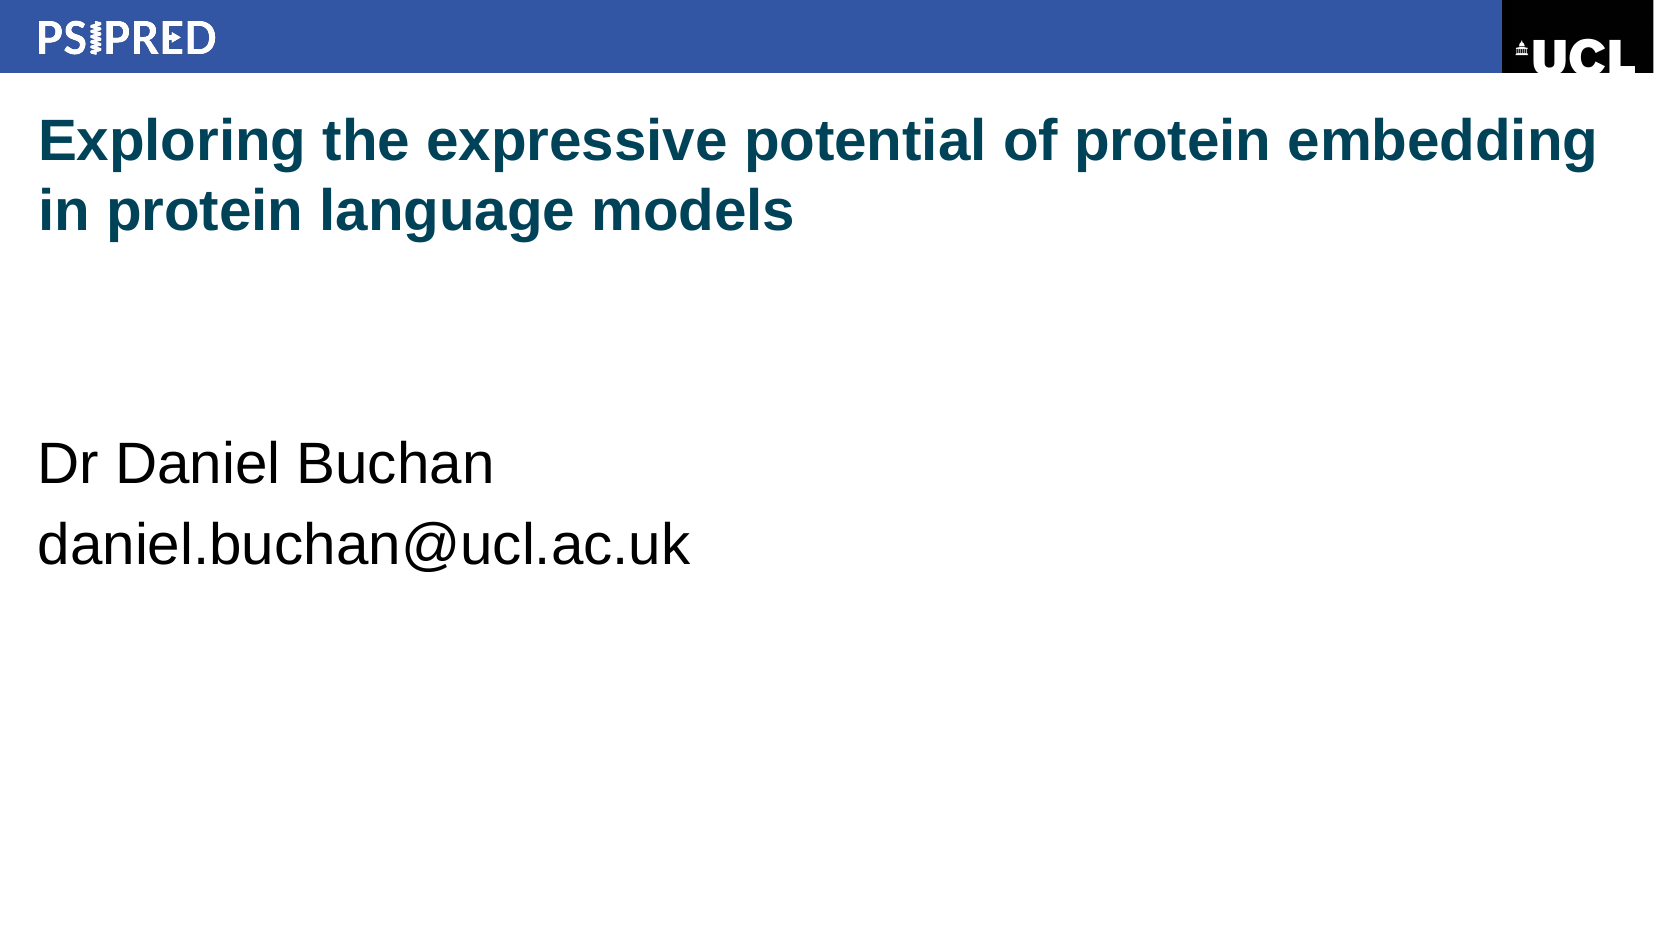

# Exploring the expressive potential of protein embedding in protein language models
Dr Daniel Buchan
daniel.buchan@ucl.ac.uk